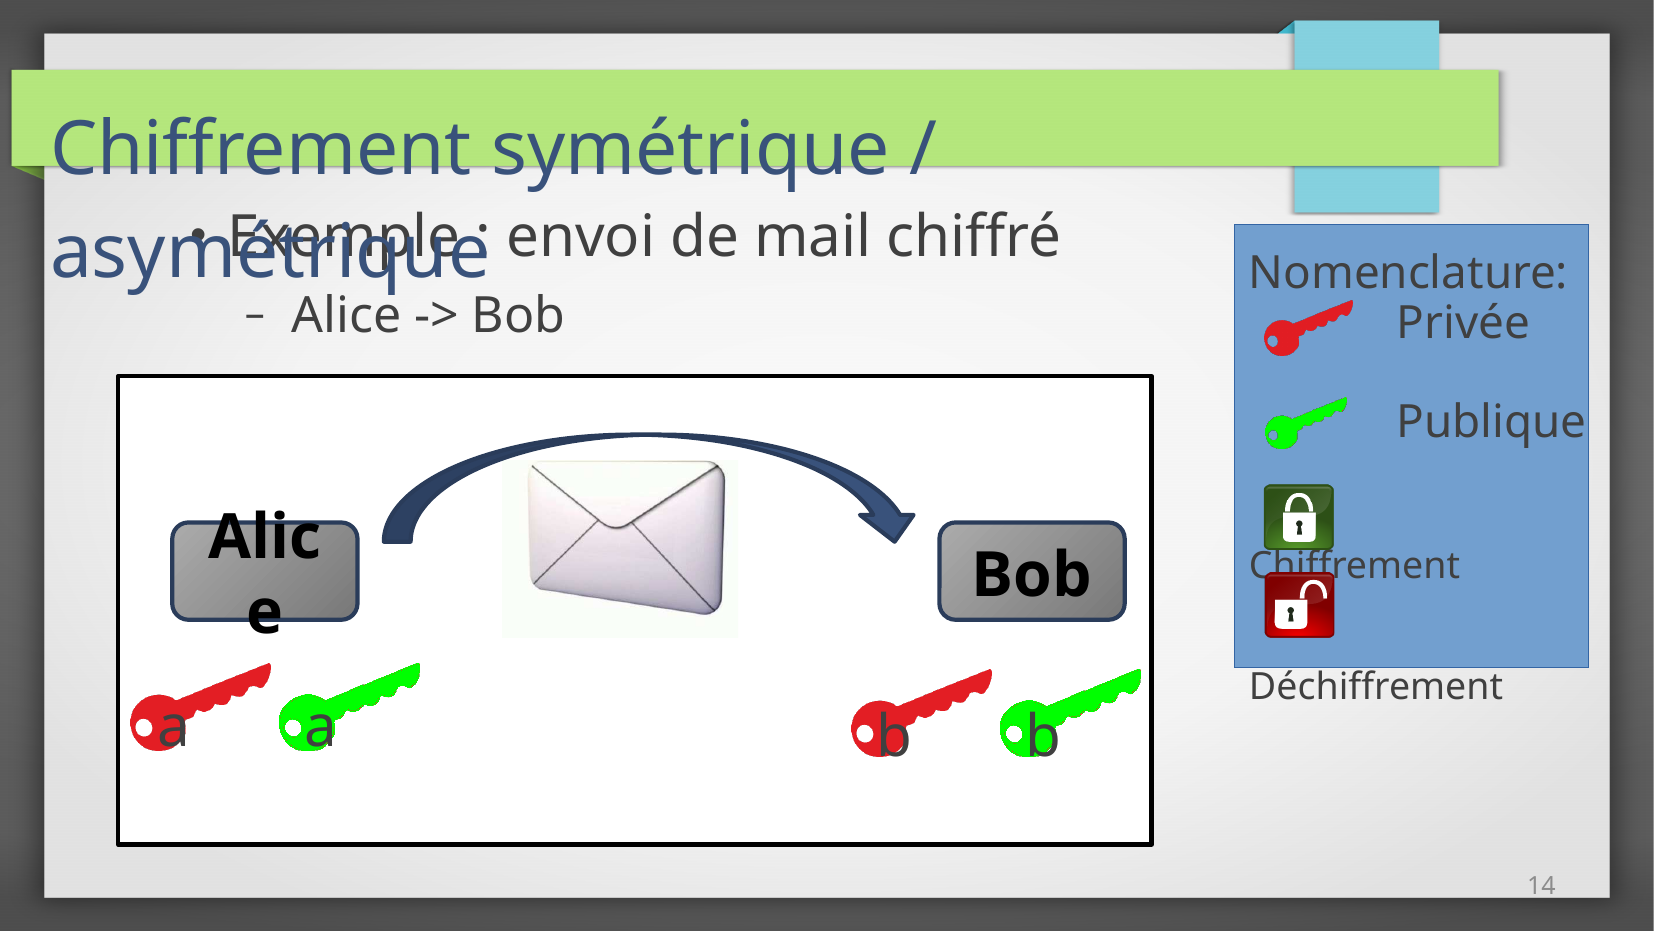

Chiffrement symétrique / asymétrique
Exemple : envoi de mail chiffré
Alice -> Bob
Nomenclature:
		Privée
		Publique
		Chiffrement
	 Déchiffrement
Alice
Bob
a
a
b
b
12